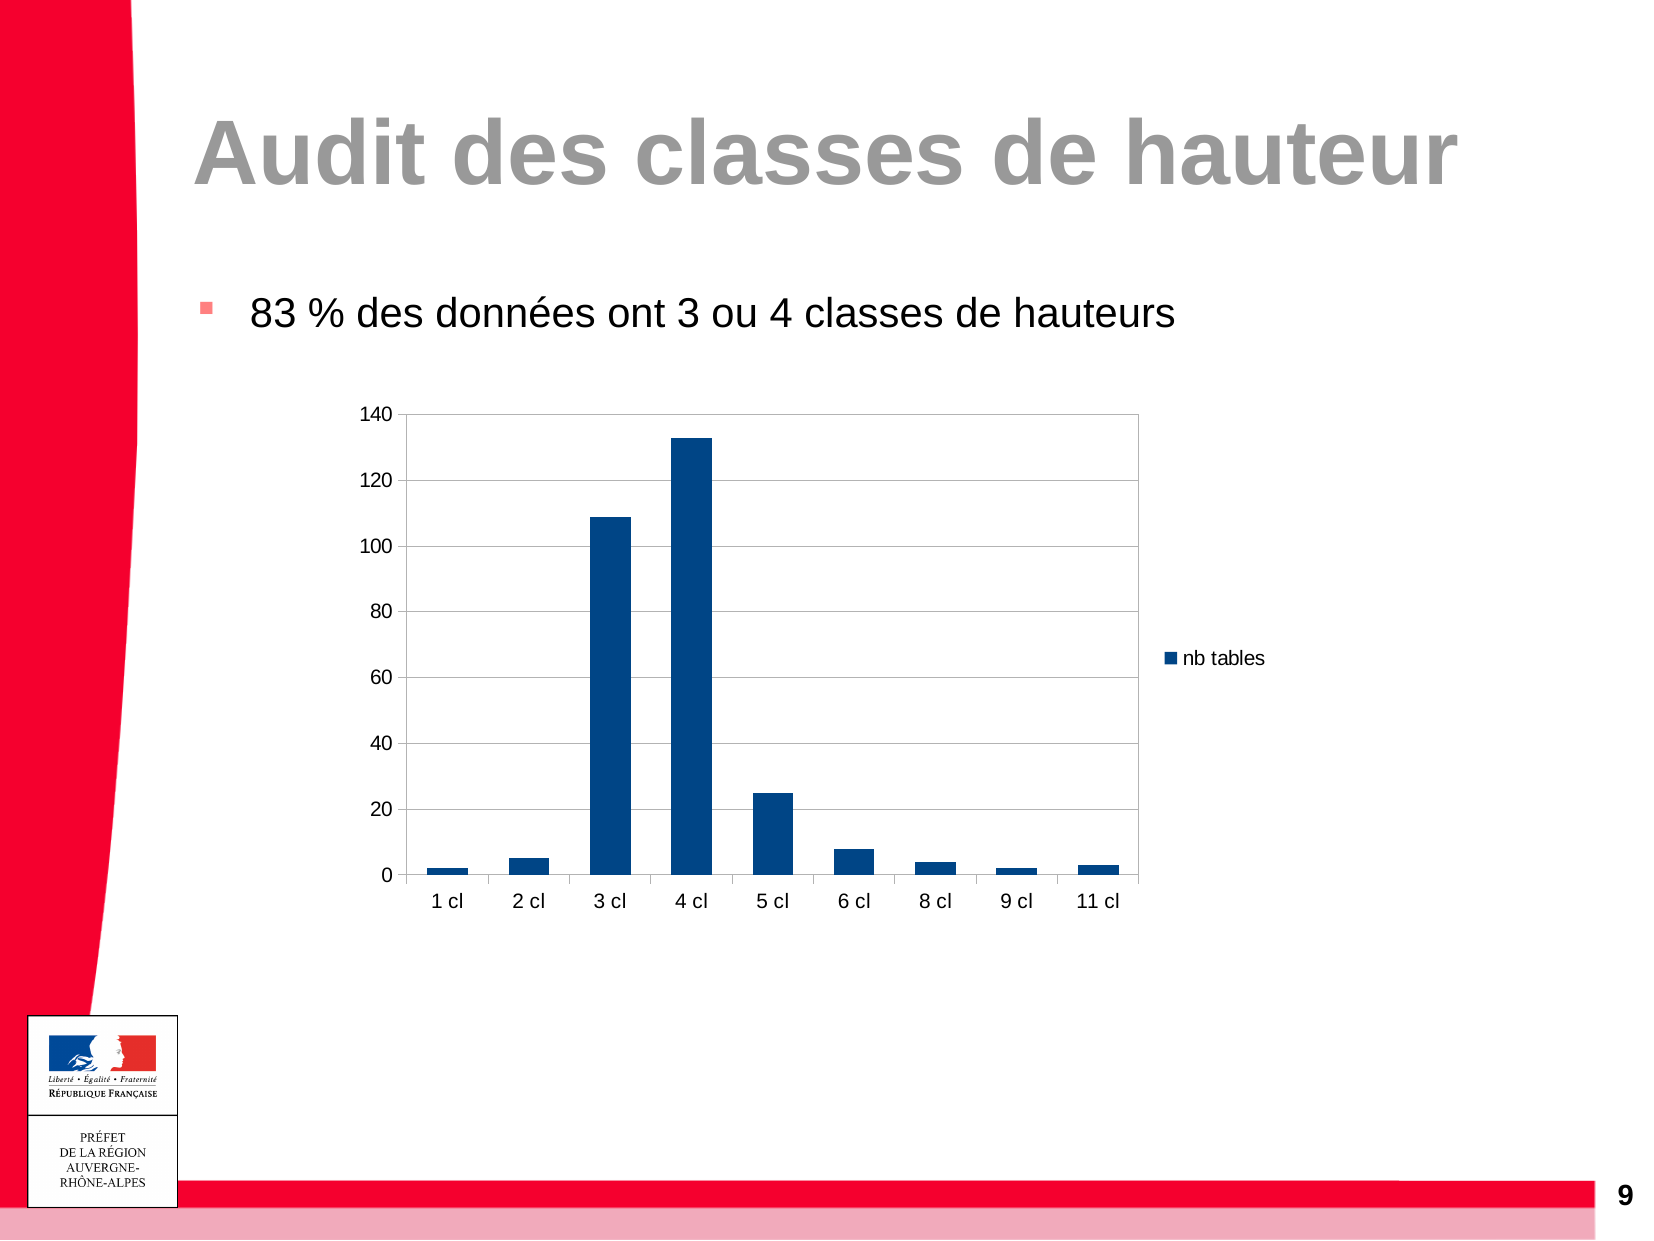

# Audit des classes de hauteur
83 % des données ont 3 ou 4 classes de hauteurs
### Chart
| Category | nb tables |
|---|---|
| 1 cl | 2.0 |
| 2 cl | 5.0 |
| 3 cl | 109.0 |
| 4 cl | 133.0 |
| 5 cl | 25.0 |
| 6 cl | 8.0 |
| 8 cl | 4.0 |
| 9 cl | 2.0 |
| 11 cl | 3.0 |9